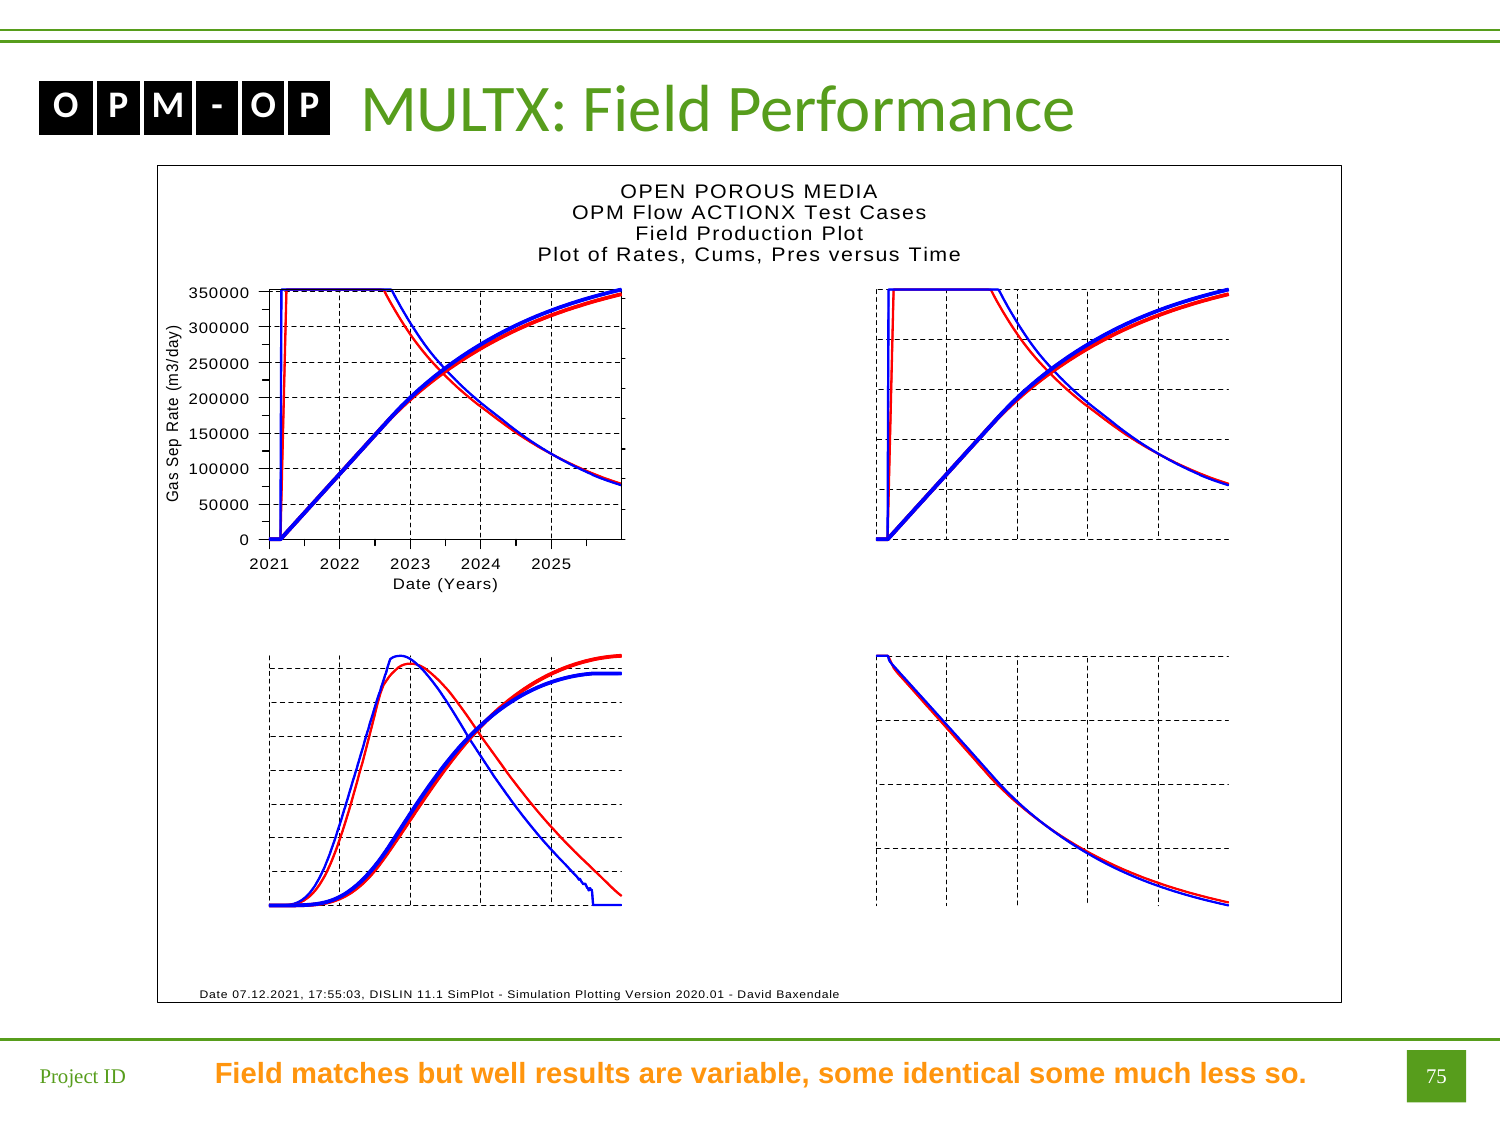

# MULTX: Field Performance
Project ID
75
 Field matches but well results are variable, some identical some much less so.